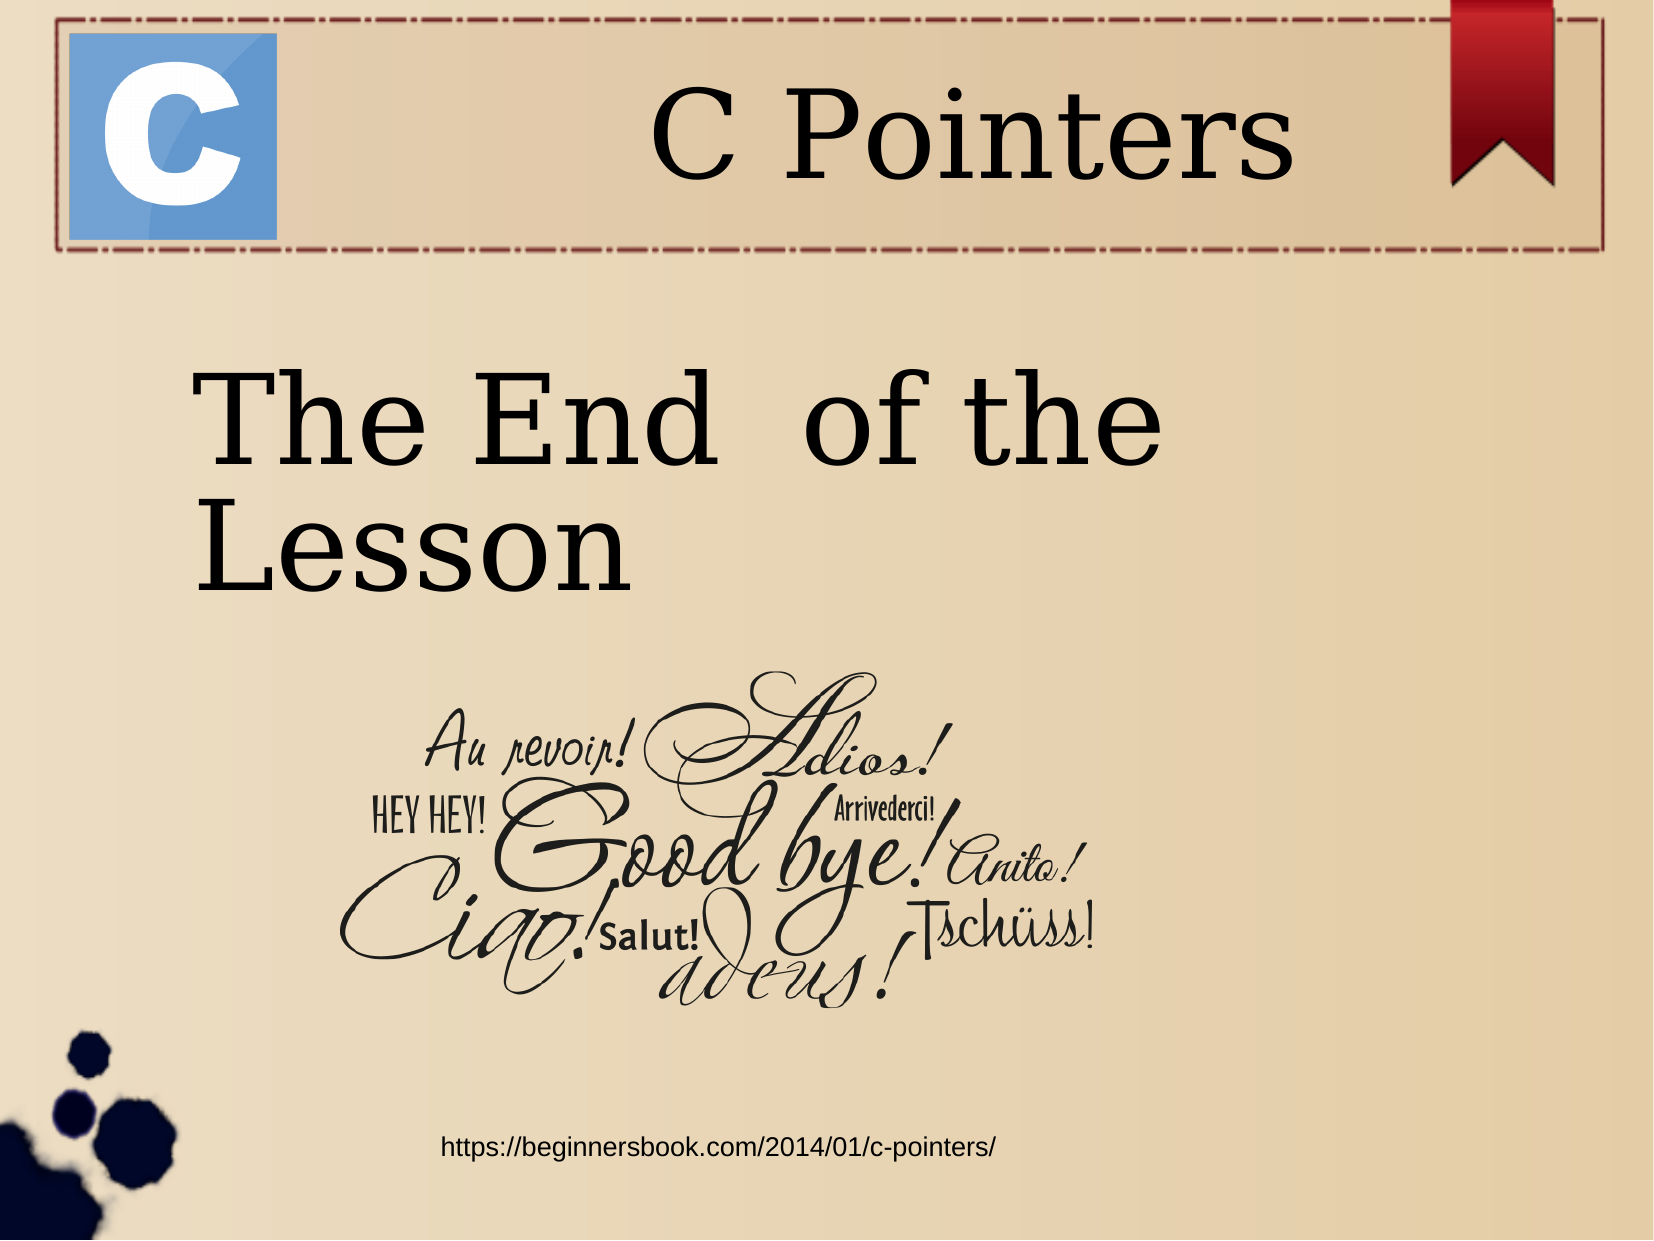

# C Pointers
The End of the Lesson
https://beginnersbook.com/2014/01/c-pointers/